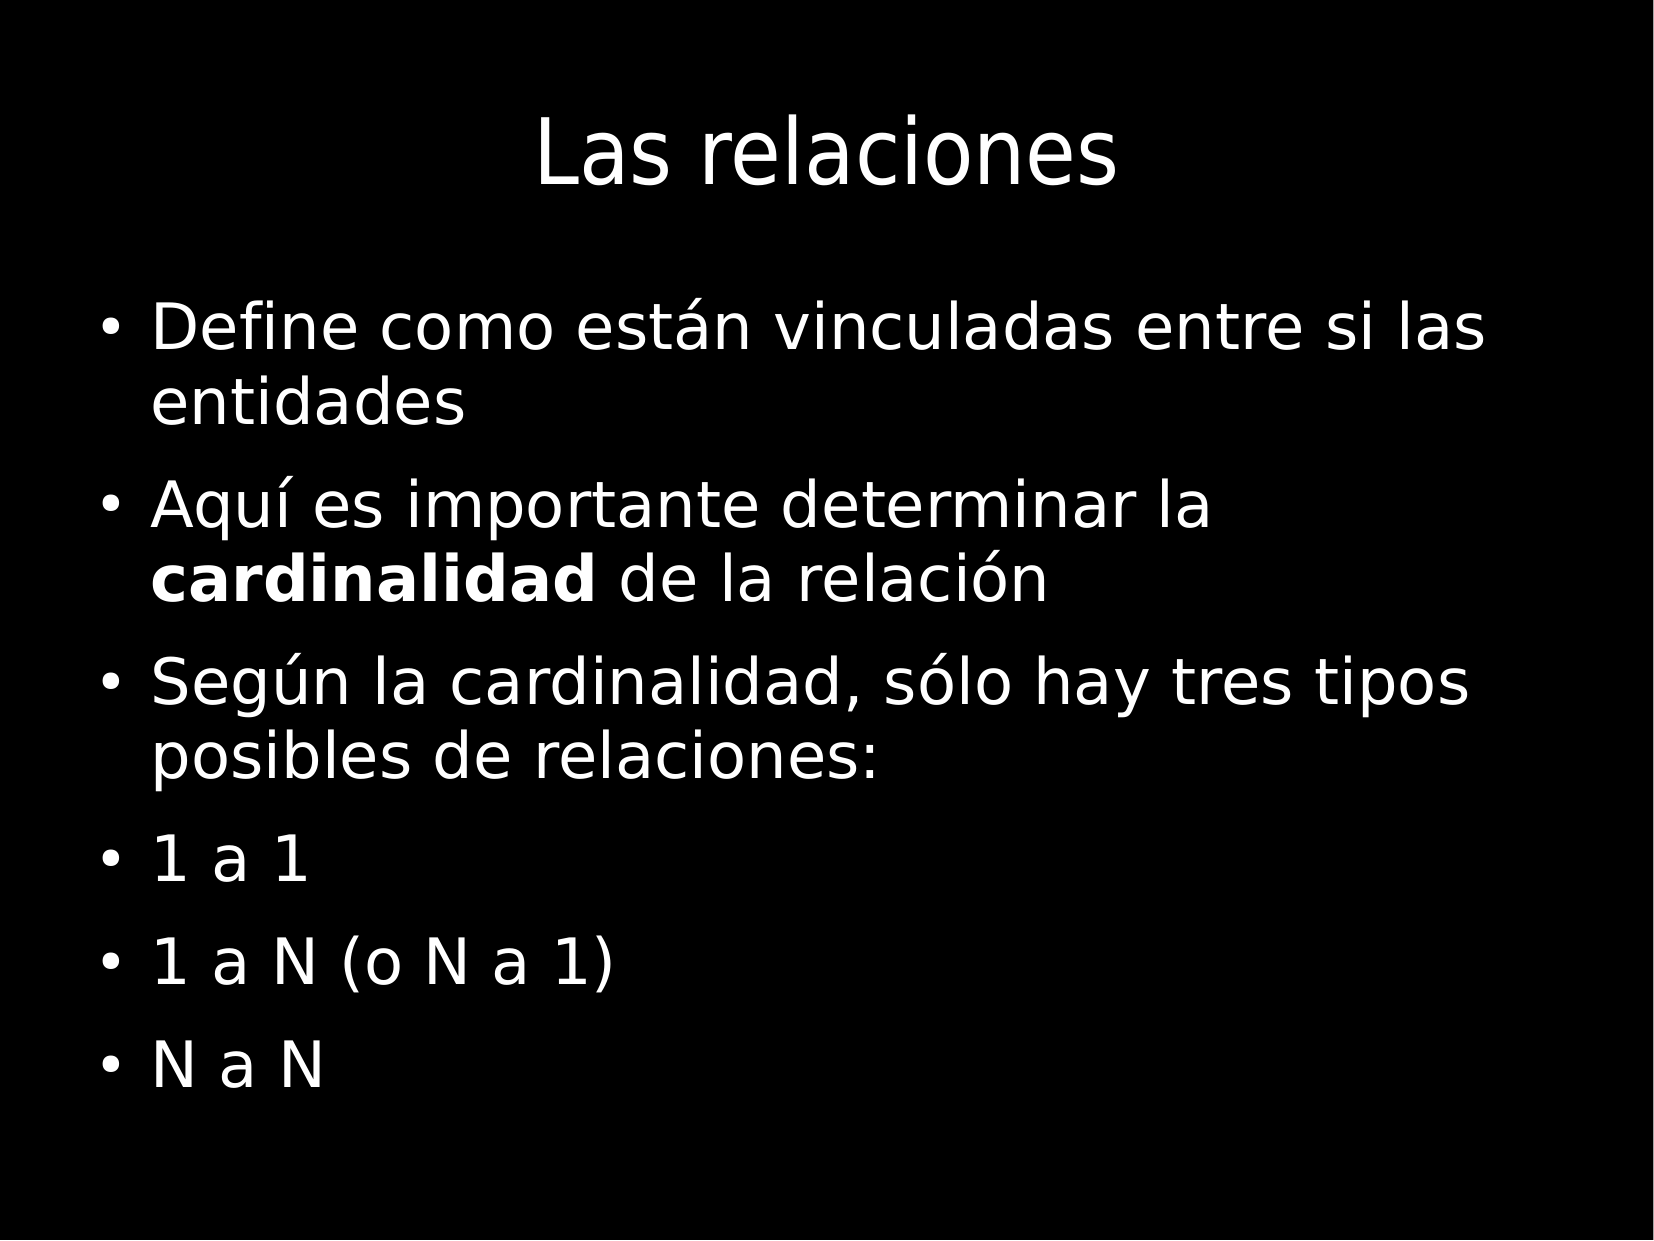

# Las relaciones
Define como están vinculadas entre si las entidades
Aquí es importante determinar la cardinalidad de la relación
Según la cardinalidad, sólo hay tres tipos posibles de relaciones:
1 a 1
1 a N (o N a 1)
N a N